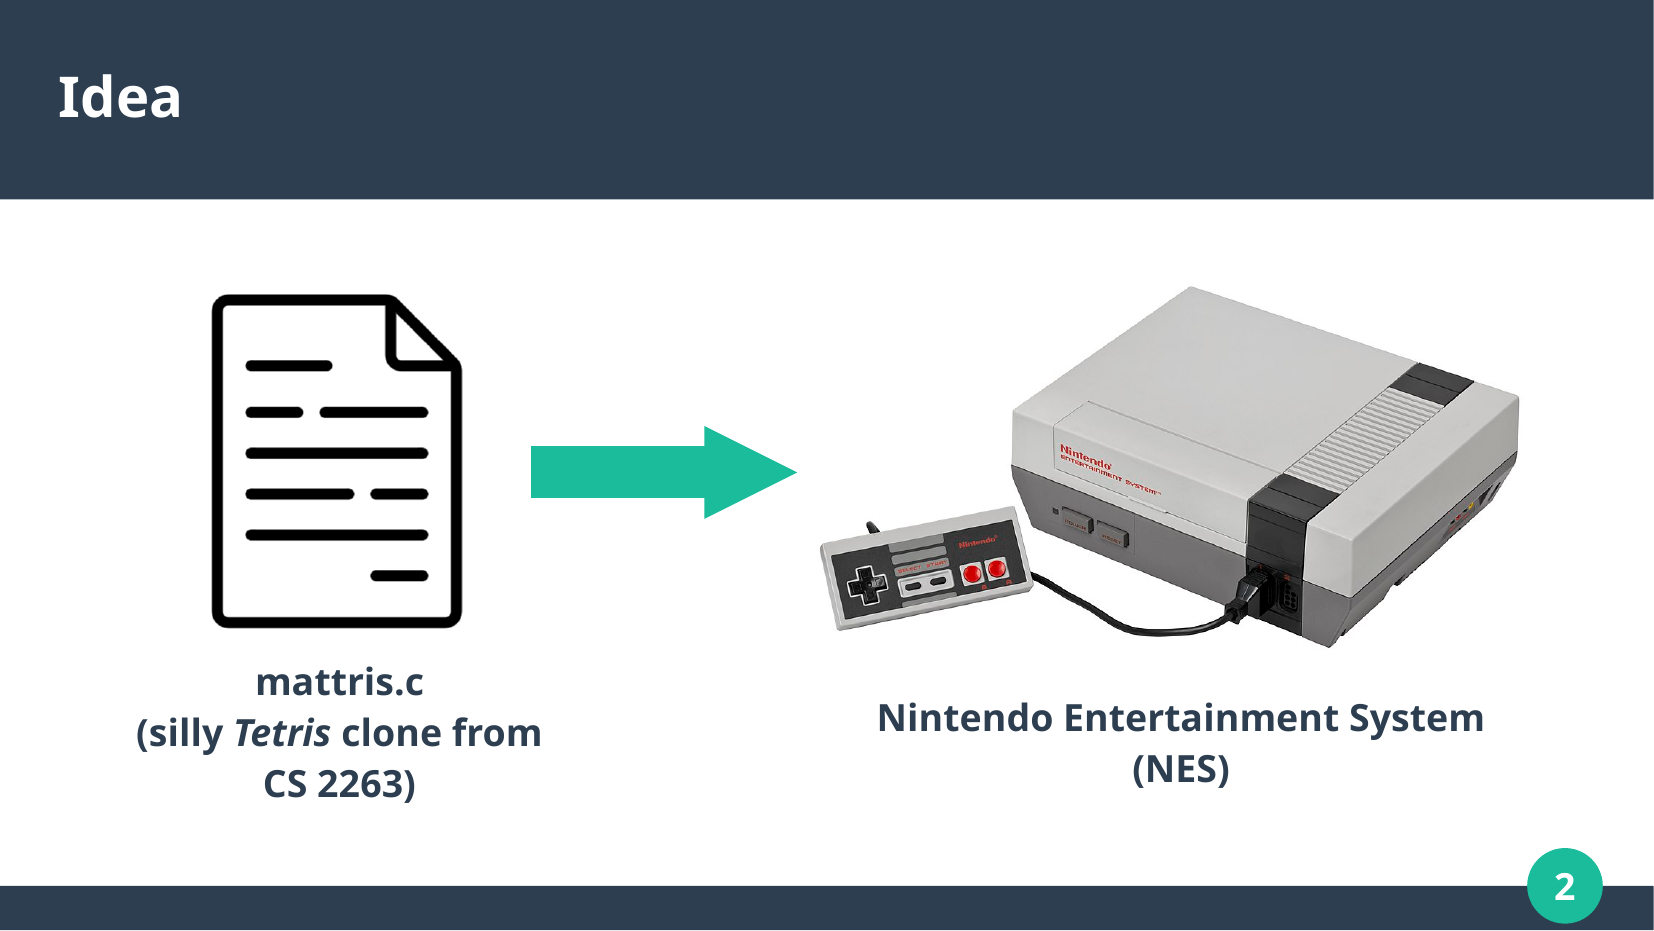

# Idea
mattris.c
(silly Tetris clone from CS 2263)
Nintendo Entertainment System (NES)